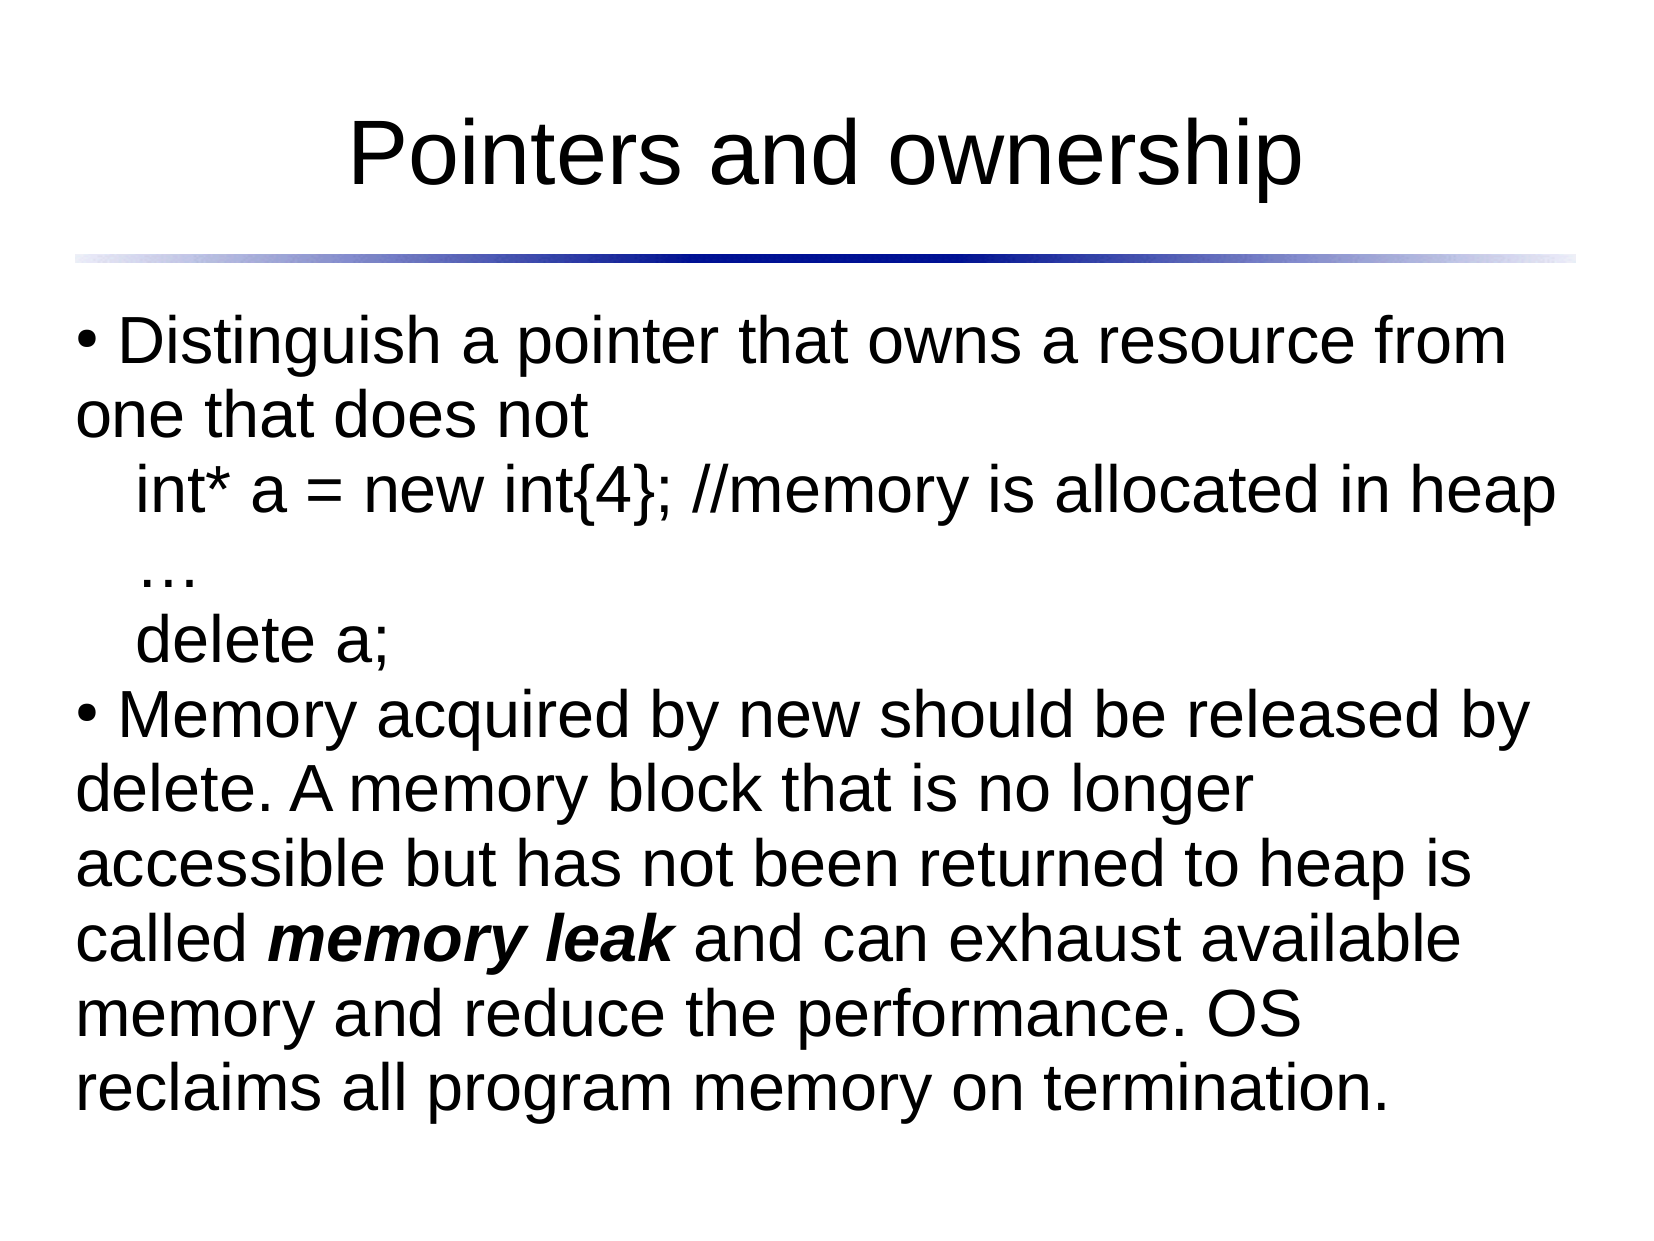

# Pointers and ownership
 Distinguish a pointer that owns a resource from one that does not
 int* a = new int{4}; //memory is allocated in heap
 …
 delete a;
 Memory acquired by new should be released by delete. A memory block that is no longer accessible but has not been returned to heap is called memory leak and can exhaust available memory and reduce the performance. OS reclaims all program memory on termination.